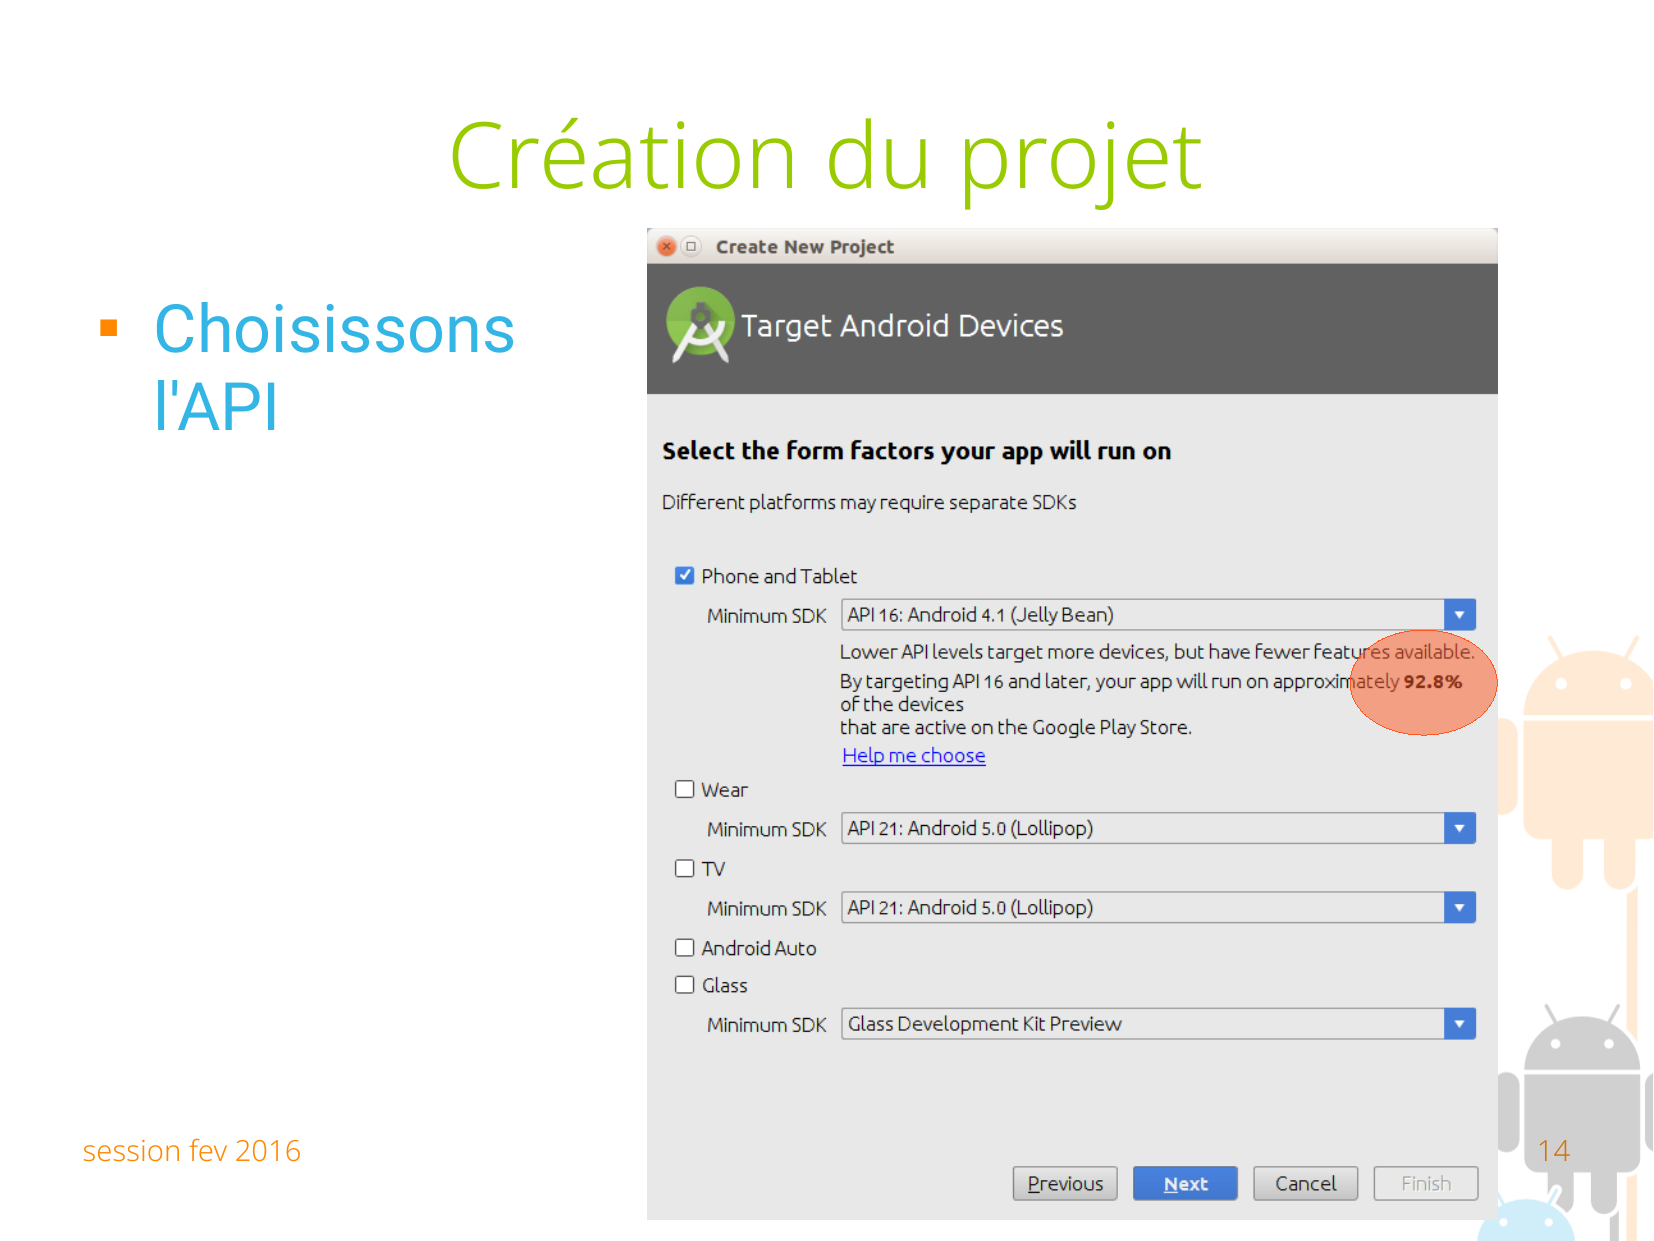

# Création du projet
Choisissons l'API
session fev 2016
Yann Caron (c) 2014
14